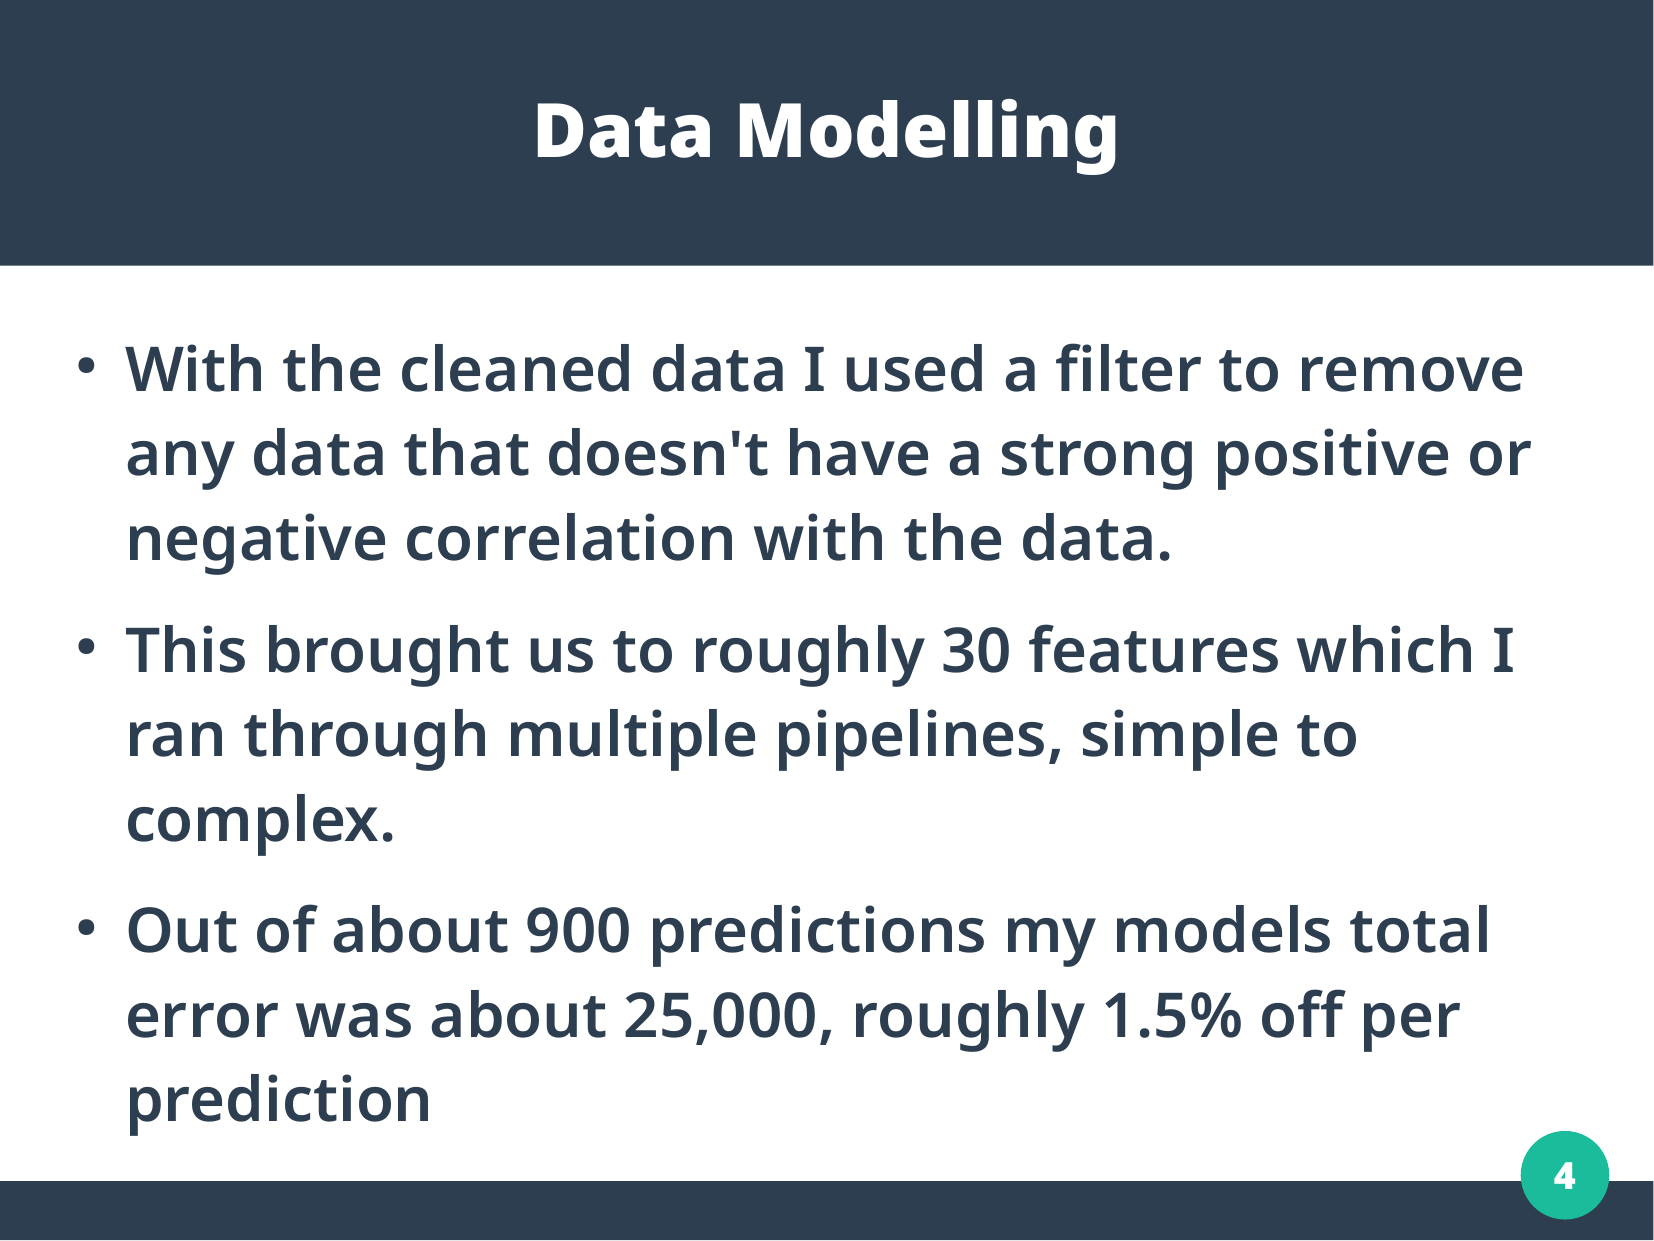

# Data Modelling
With the cleaned data I used a filter to remove any data that doesn't have a strong positive or negative correlation with the data.
This brought us to roughly 30 features which I ran through multiple pipelines, simple to complex.
Out of about 900 predictions my models total error was about 25,000, roughly 1.5% off per prediction
4